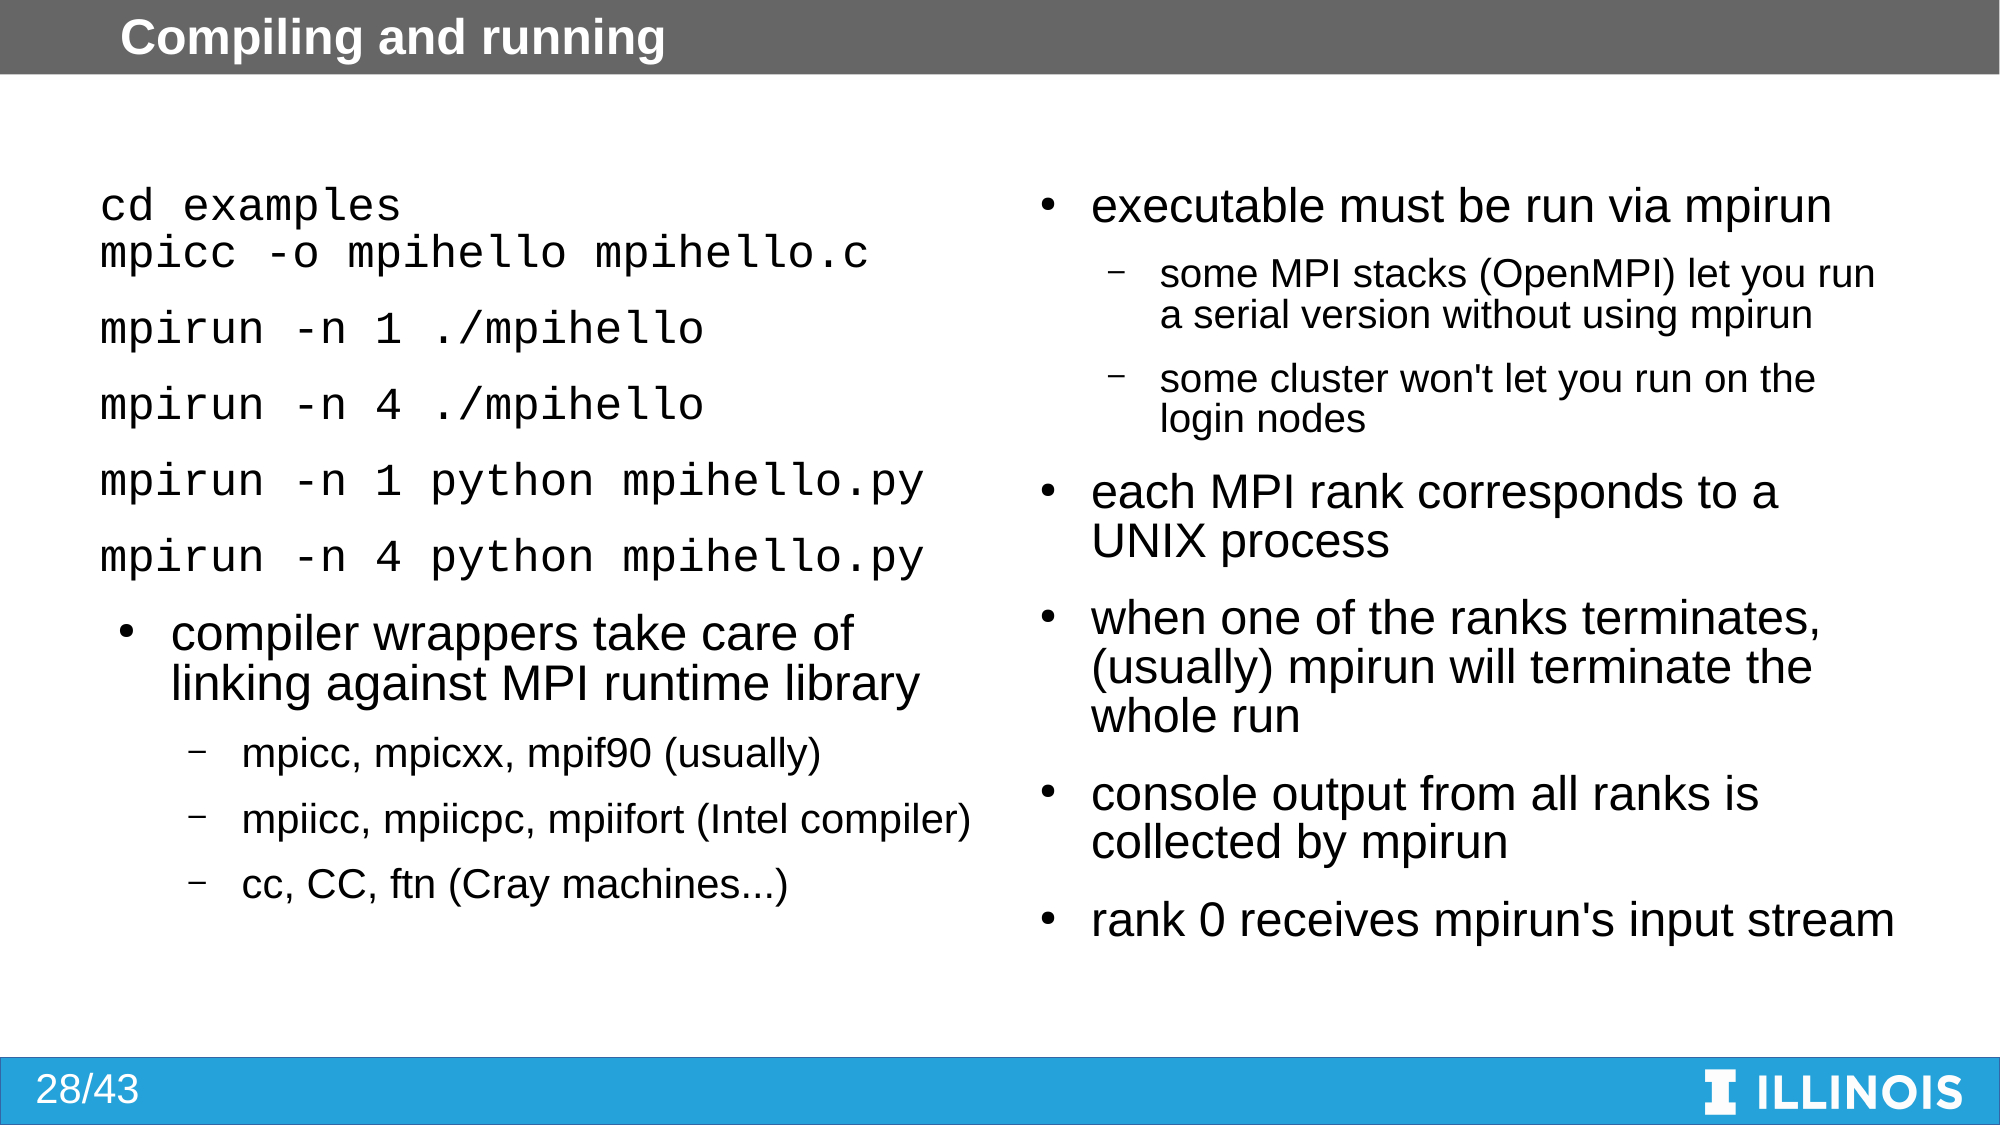

# Compiling and running
cd examples
mpicc -o mpihello mpihello.c
mpirun -n 1 ./mpihello
mpirun -n 4 ./mpihello
mpirun -n 1 python mpihello.py
mpirun -n 4 python mpihello.py
compiler wrappers take care of linking against MPI runtime library
mpicc, mpicxx, mpif90 (usually)
mpiicc, mpiicpc, mpiifort (Intel compiler)
cc, CC, ftn (Cray machines...)
executable must be run via mpirun
some MPI stacks (OpenMPI) let you run a serial version without using mpirun
some cluster won't let you run on the login nodes
each MPI rank corresponds to a UNIX process
when one of the ranks terminates, (usually) mpirun will terminate the whole run
console output from all ranks is collected by mpirun
rank 0 receives mpirun's input stream